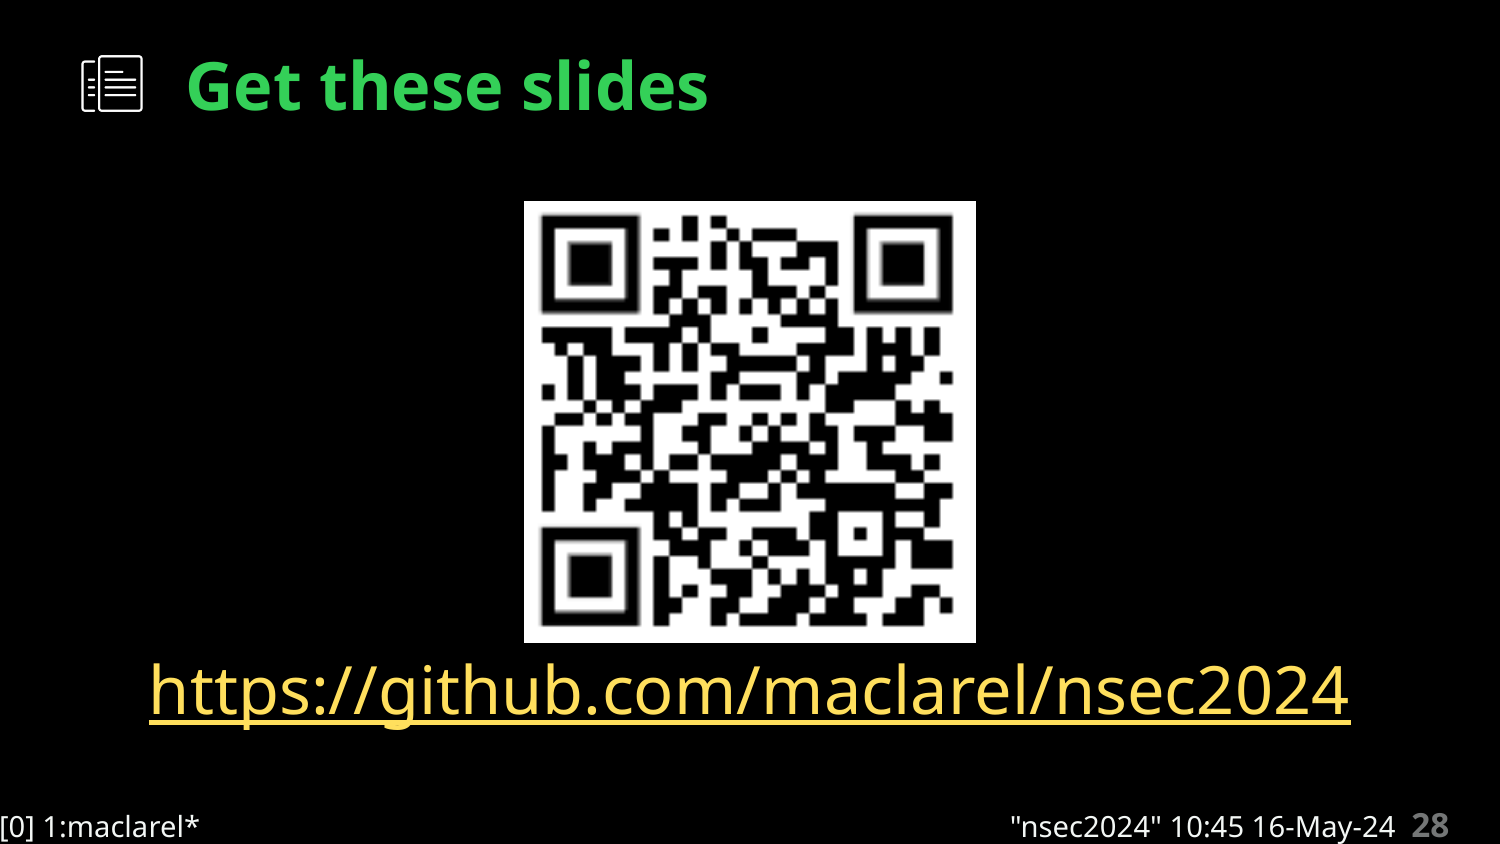

Get these slides
# https://github.com/maclarel/nsec2024
[0] 1:maclarel* "nsec2024" 10:45 16-May-24 28